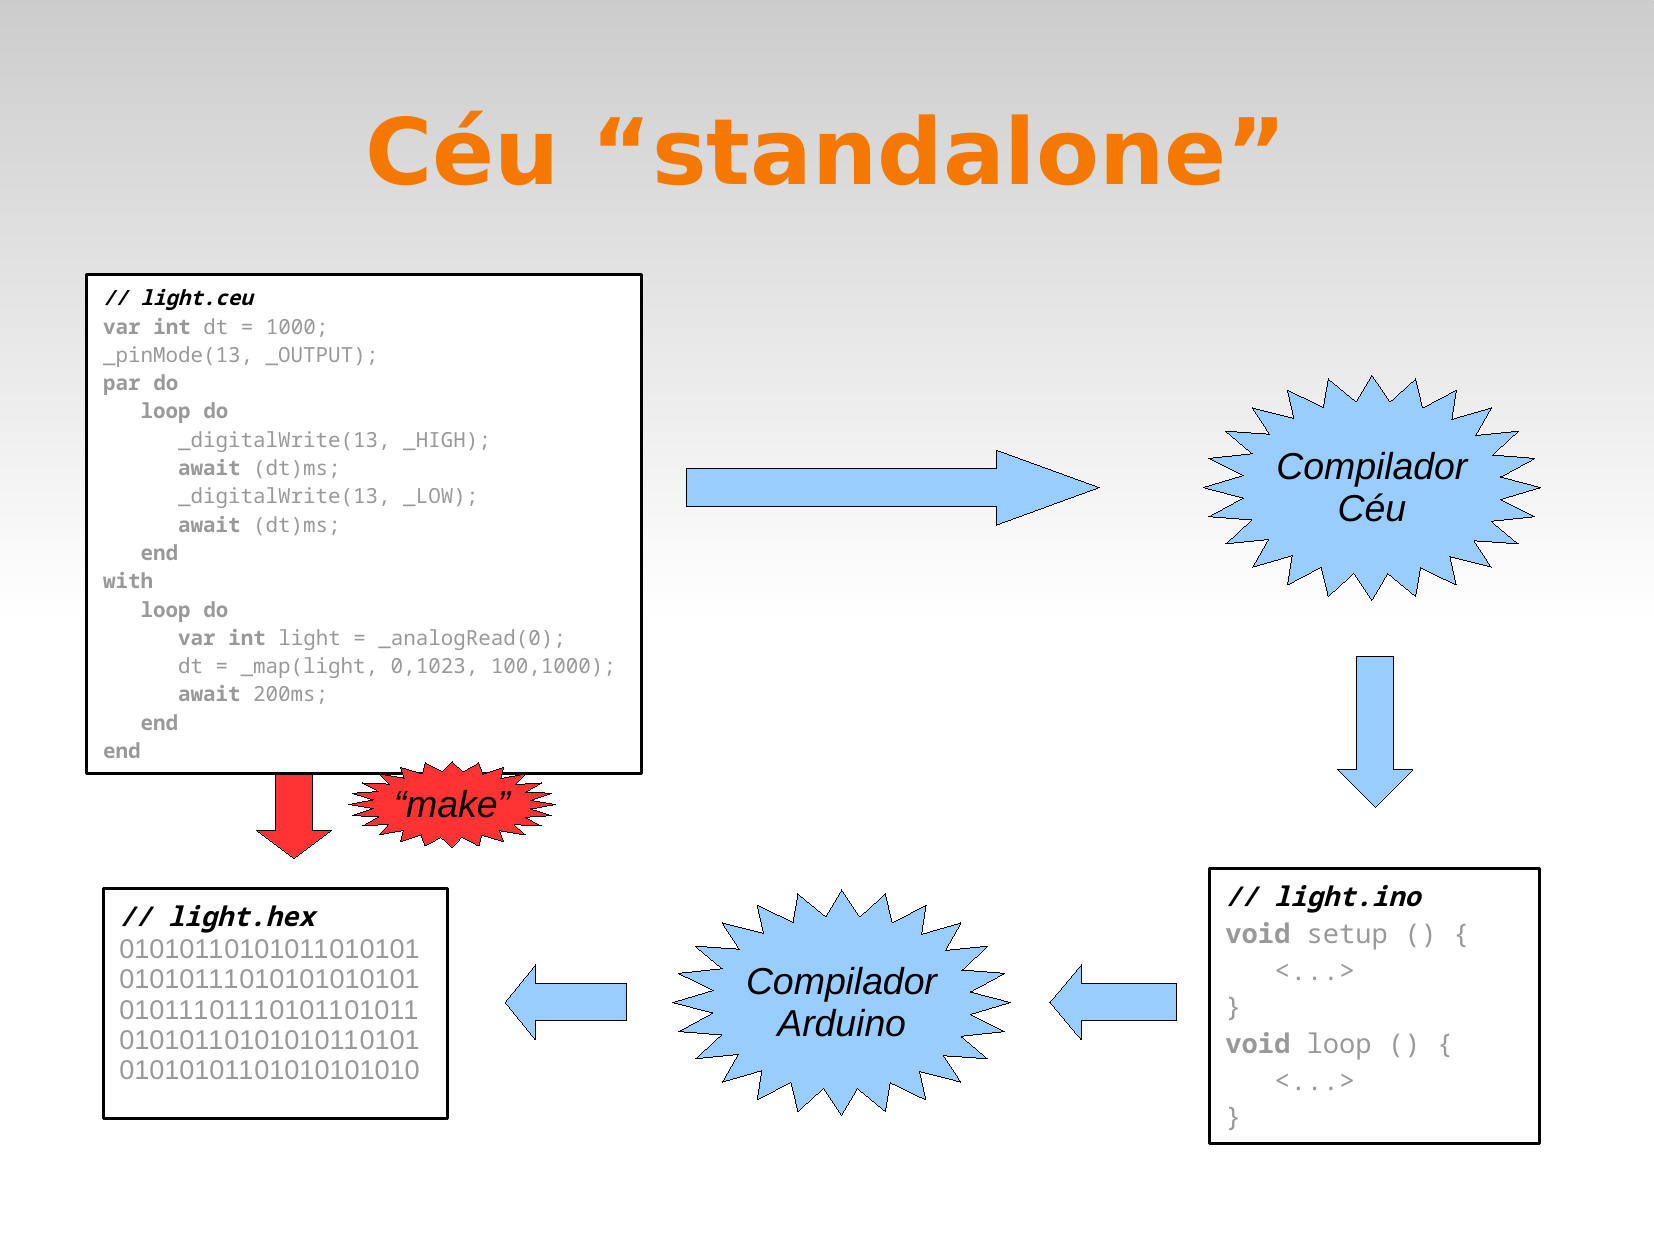

# Céu “standalone”
// light.ceu
var int dt = 1000;
_pinMode(13, _OUTPUT);
par do
 loop do
 _digitalWrite(13, _HIGH);
 await (dt)ms;
 _digitalWrite(13, _LOW);
 await (dt)ms;
 end
with
 loop do
 var int light = _analogRead(0);
 dt = _map(light, 0,1023, 100,1000);
 await 200ms;
 end
end
Compilador
Céu
“make”
// light.ino
void setup () {
 <...>
}
void loop () {
 <...>
}
// light.hex
0101011010101101010101010111010101010101010111011101011010110101011010101011010101010101101010101010
Compilador
Arduino